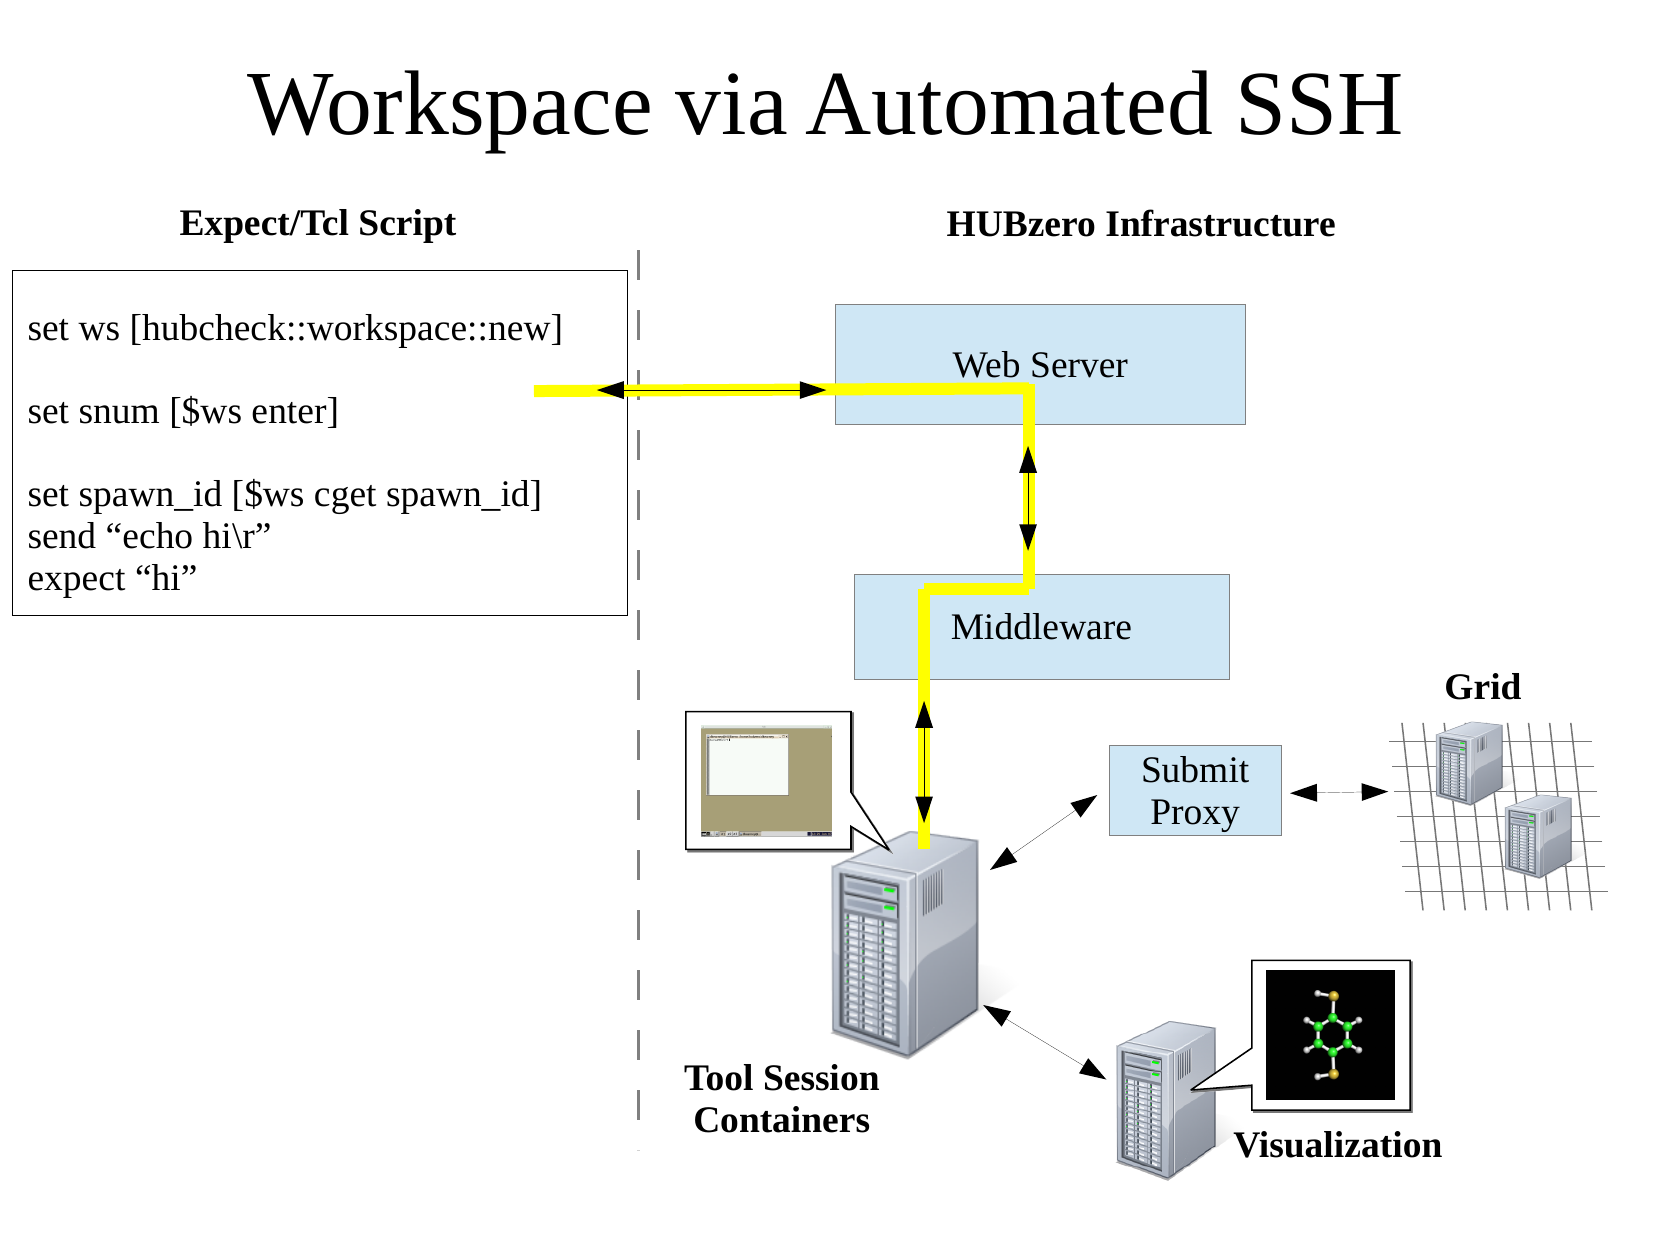

# Workspace via Automated SSH
Expect/Tcl Script
HUBzero Infrastructure
set ws [hubcheck::workspace::new]
set snum [$ws enter]
set spawn_id [$ws cget spawn_id]
send “echo hi\r”
expect “hi”
Web Server
Middleware
Grid
Submit
Proxy
Tool Session
Containers
Visualization